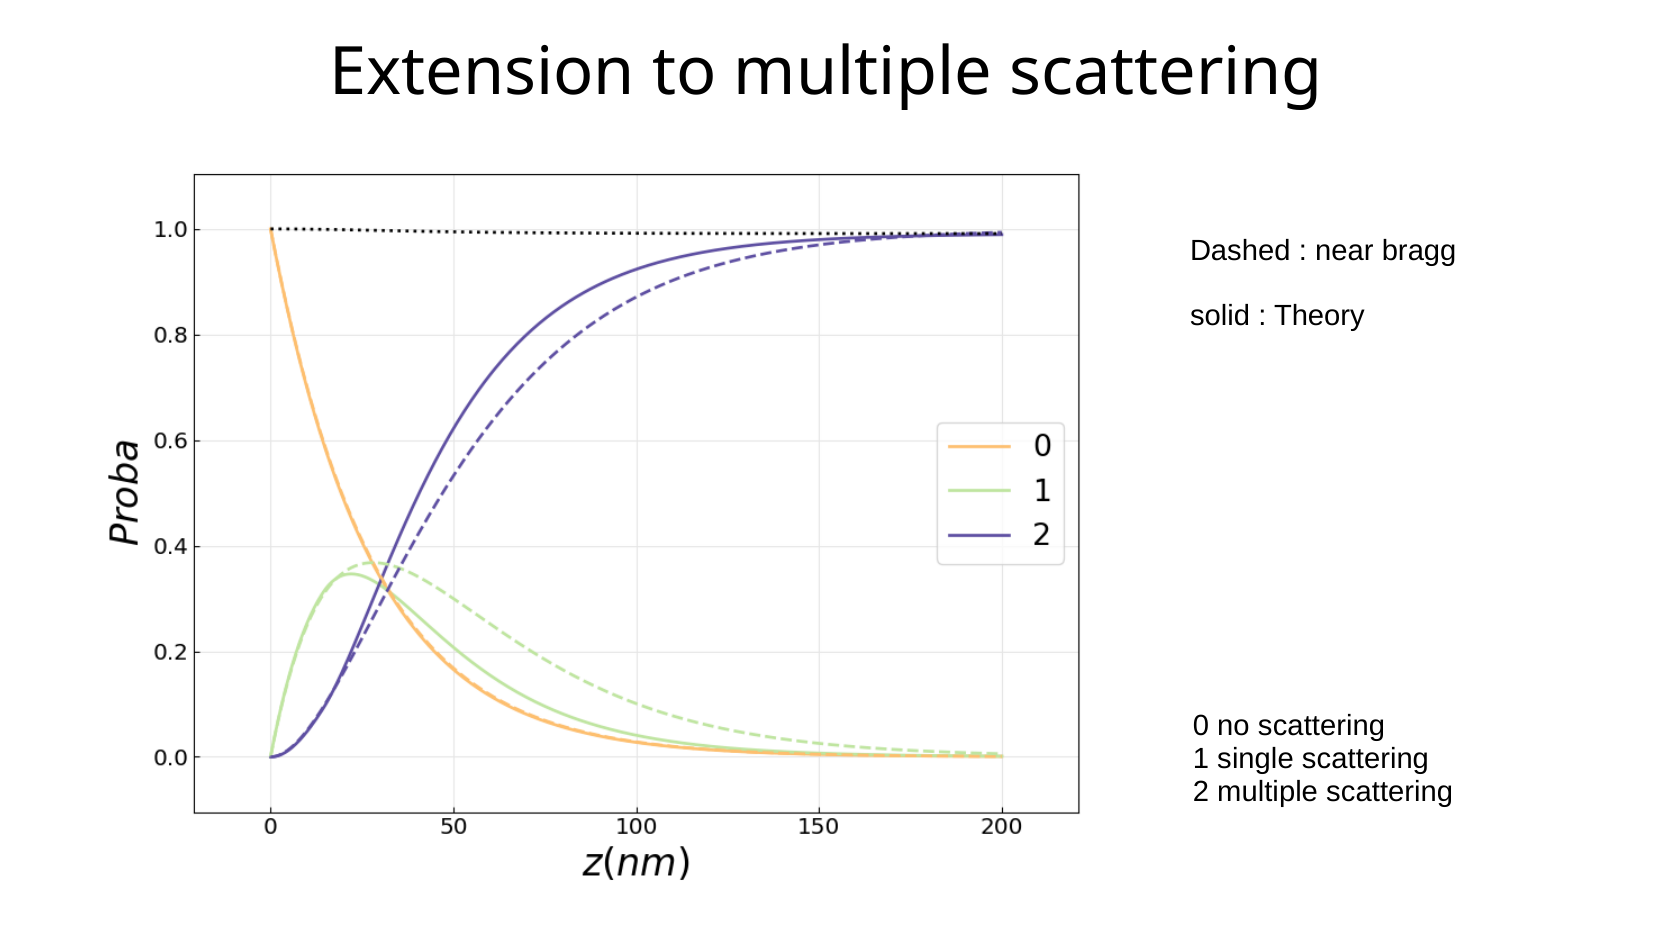

# Extension to multiple scattering
Dashed : near bragg
solid : Theory
0 no scattering
1 single scattering
2 multiple scattering